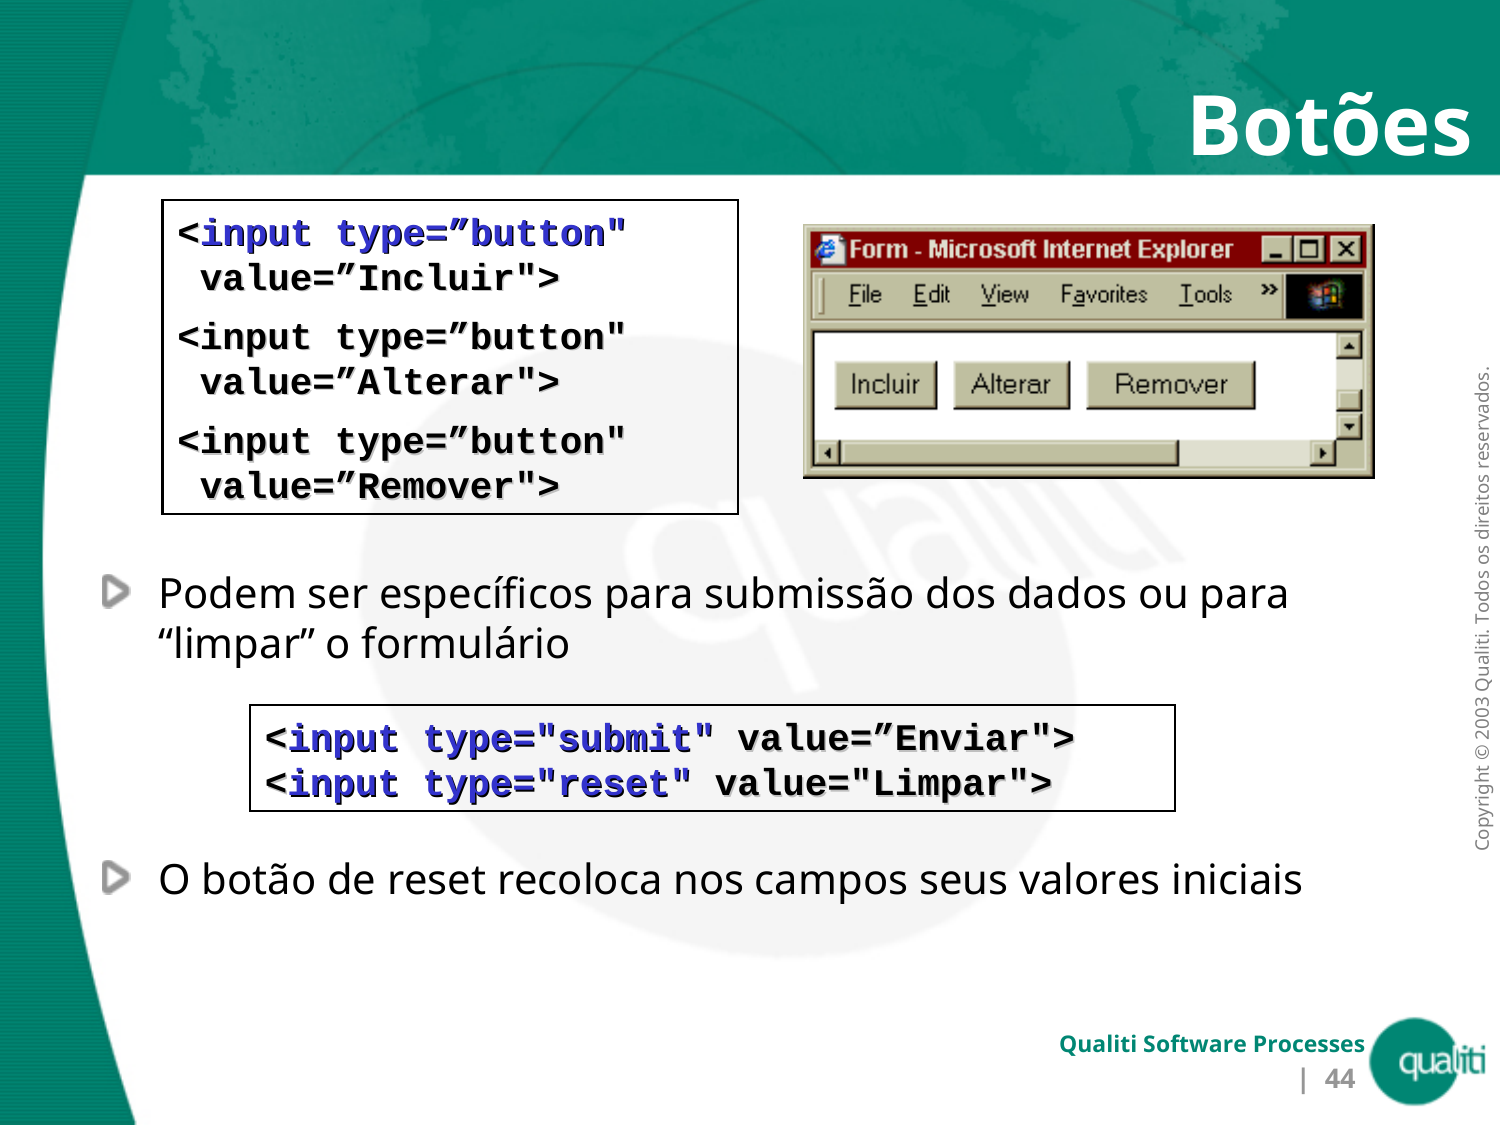

Botões
<input type=”button"
 value=”Incluir">
<input type=”button"
 value=”Alterar">
<input type=”button"
 value=”Remover">
# Podem ser específicos para submissão dos dados ou para “limpar” o formulário
O botão de reset recoloca nos campos seus valores iniciais
<input type="submit" value=”Enviar">
<input type="reset" value="Limpar">